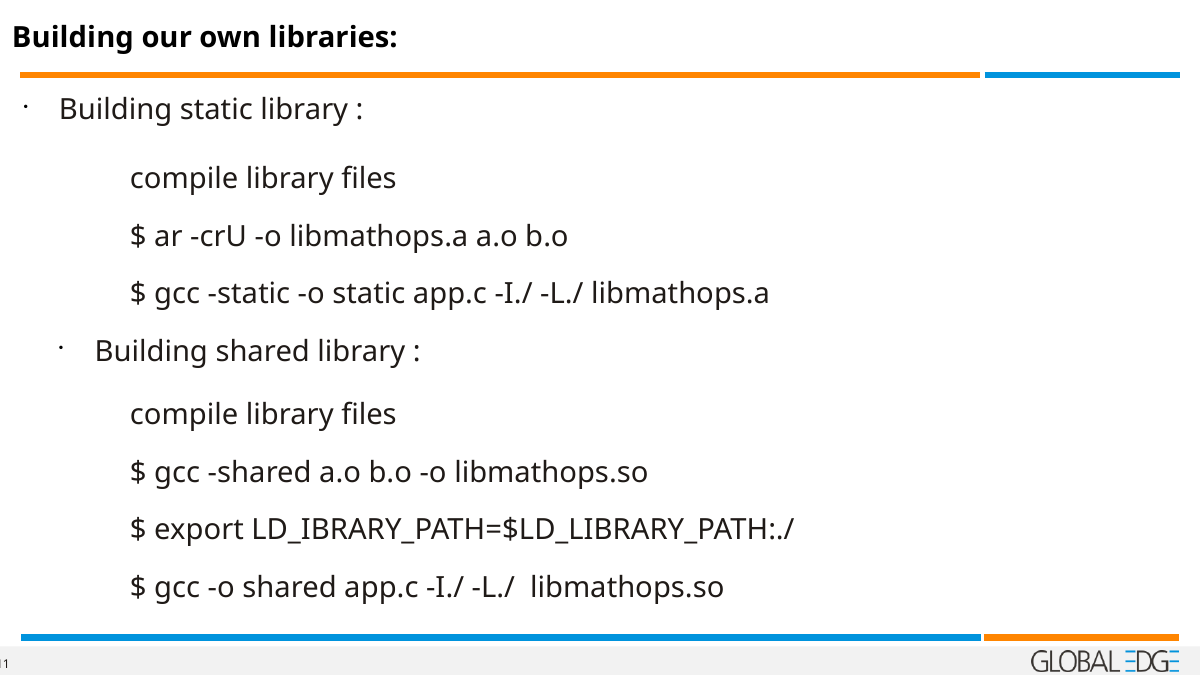

# Building our own libraries:
Building static library :
compile library files
$ ar -crU -o libmathops.a a.o b.o
$ gcc -static -o static app.c -I./ -L./ libmathops.a
Building shared library :
compile library files
$ gcc -shared a.o b.o -o libmathops.so
$ export LD_IBRARY_PATH=$LD_LIBRARY_PATH:./
$ gcc -o shared app.c -I./ -L./ libmathops.so